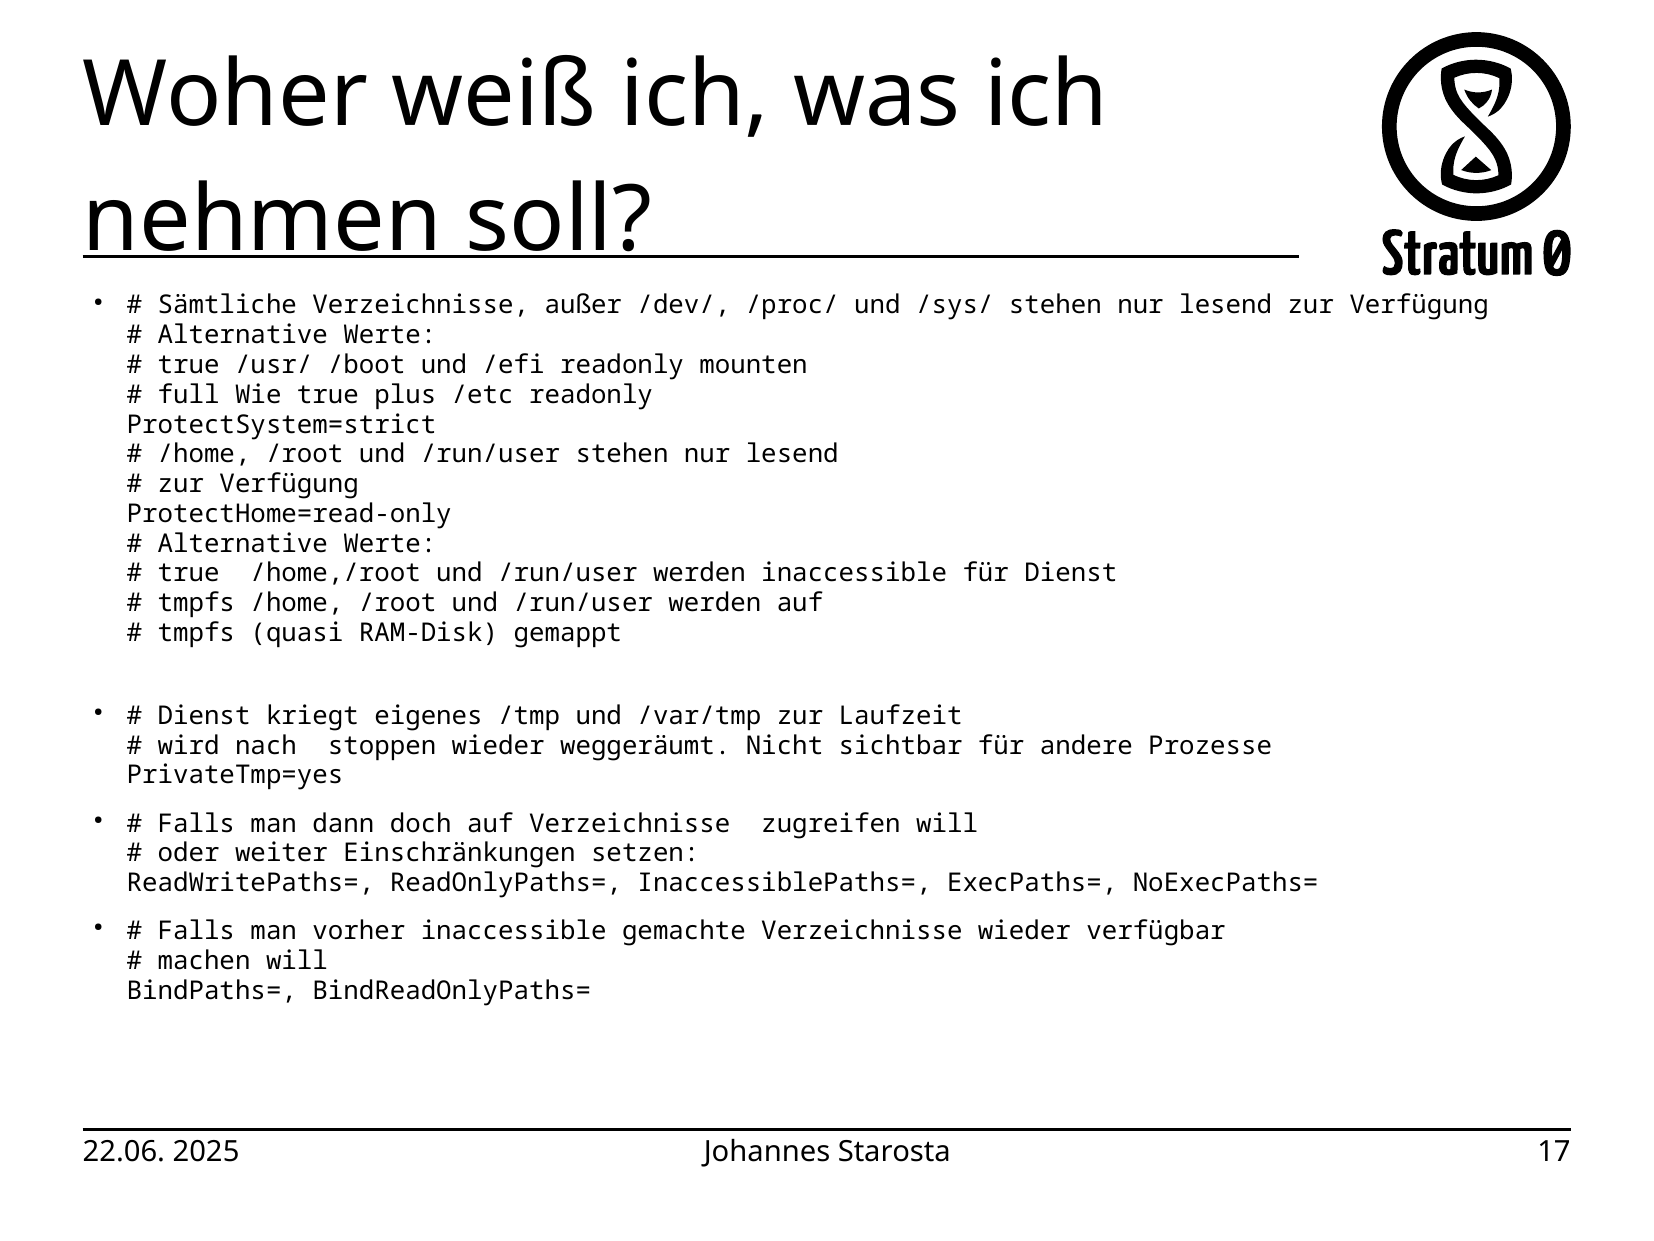

# Woher weiß ich, was ich nehmen soll?
# Sämtliche Verzeichnisse, außer /dev/, /proc/ und /sys/ stehen nur lesend zur Verfügung # Alternative Werte: # true /usr/ /boot und /efi readonly mounten # full Wie true plus /etc readonly ProtectSystem=strict # /home, /root und /run/user stehen nur lesend # zur Verfügung ProtectHome=read-only # Alternative Werte: # true /home,/root und /run/user werden inaccessible für Dienst # tmpfs /home, /root und /run/user werden auf # tmpfs (quasi RAM-Disk) gemappt
# Dienst kriegt eigenes /tmp und /var/tmp zur Laufzeit # wird nach stoppen wieder weggeräumt. Nicht sichtbar für andere Prozesse PrivateTmp=yes
# Falls man dann doch auf Verzeichnisse zugreifen will # oder weiter Einschränkungen setzen: ReadWritePaths=, ReadOnlyPaths=, InaccessiblePaths=, ExecPaths=, NoExecPaths=
# Falls man vorher inaccessible gemachte Verzeichnisse wieder verfügbar # machen will BindPaths=, BindReadOnlyPaths=
Chrissi^
17